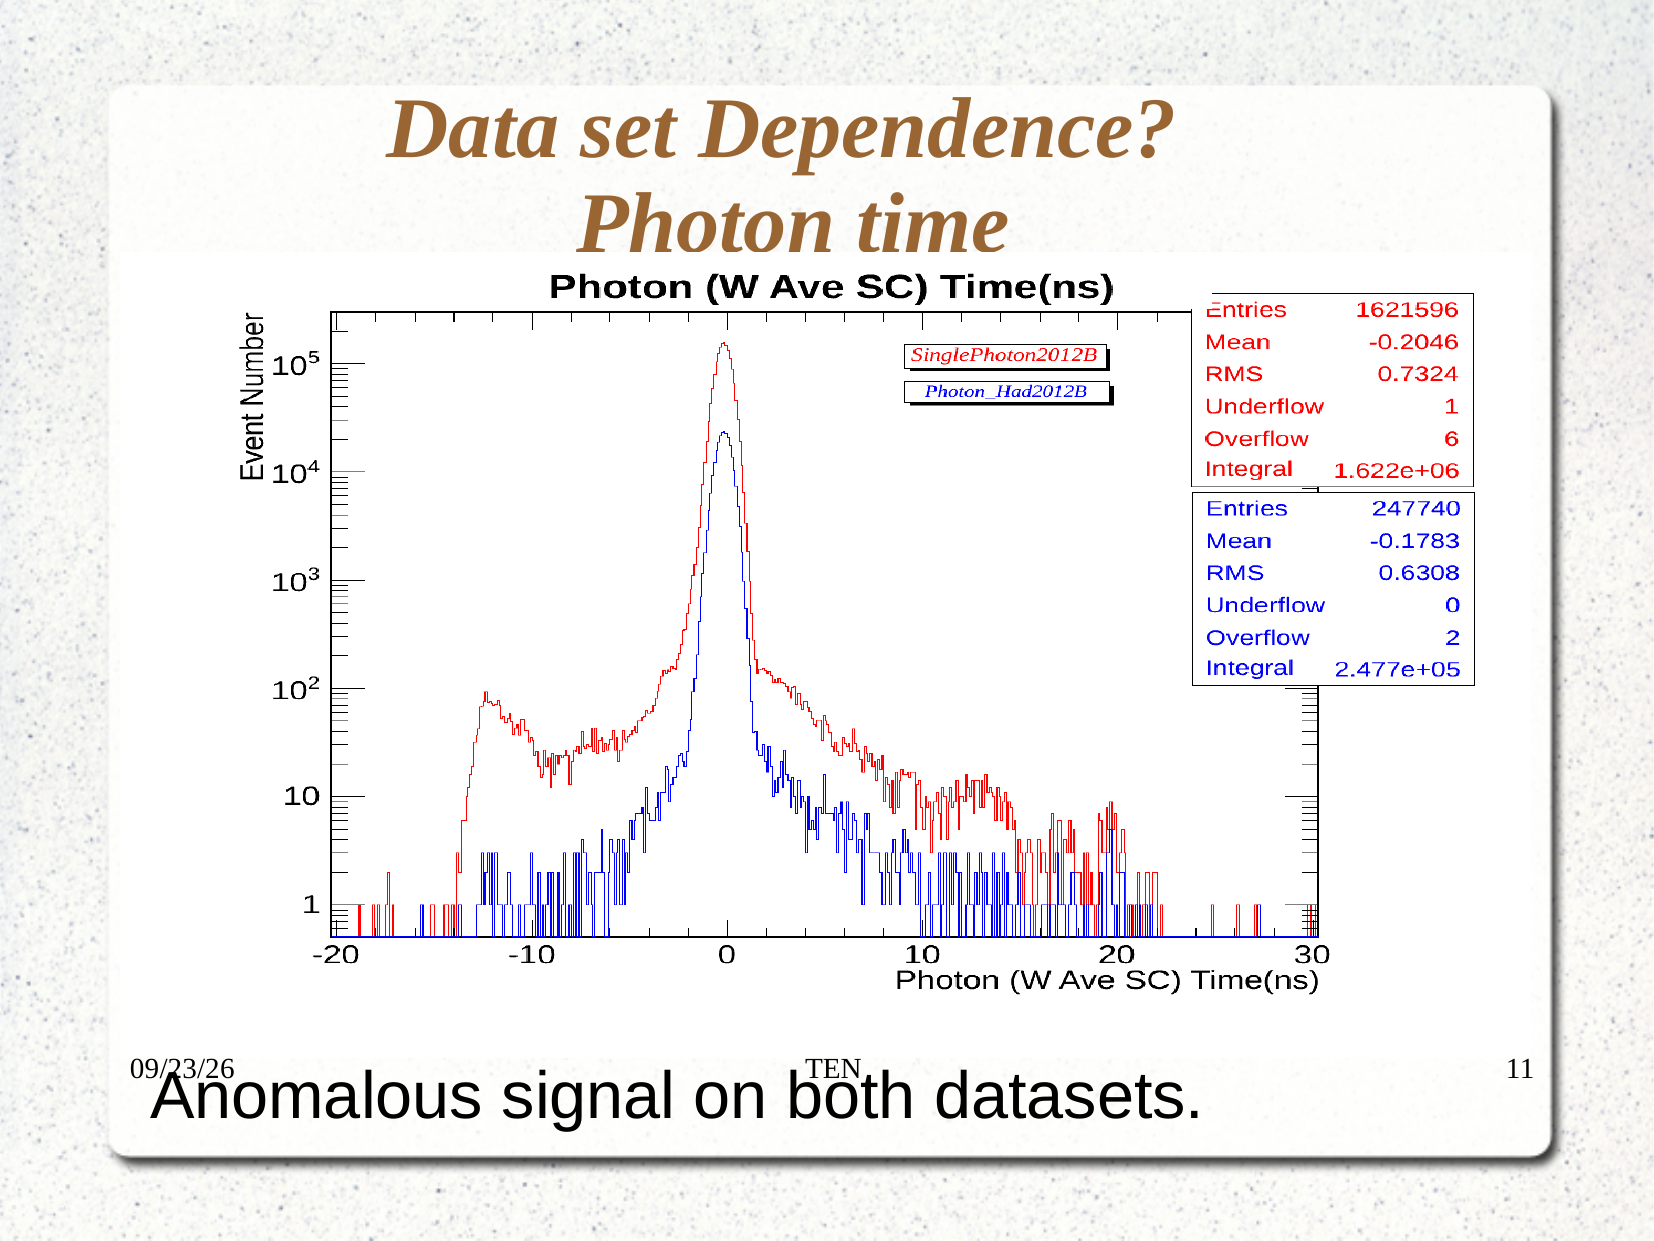

# Data set Dependence? Photon time
TEN
11
Anomalous signal on both datasets.